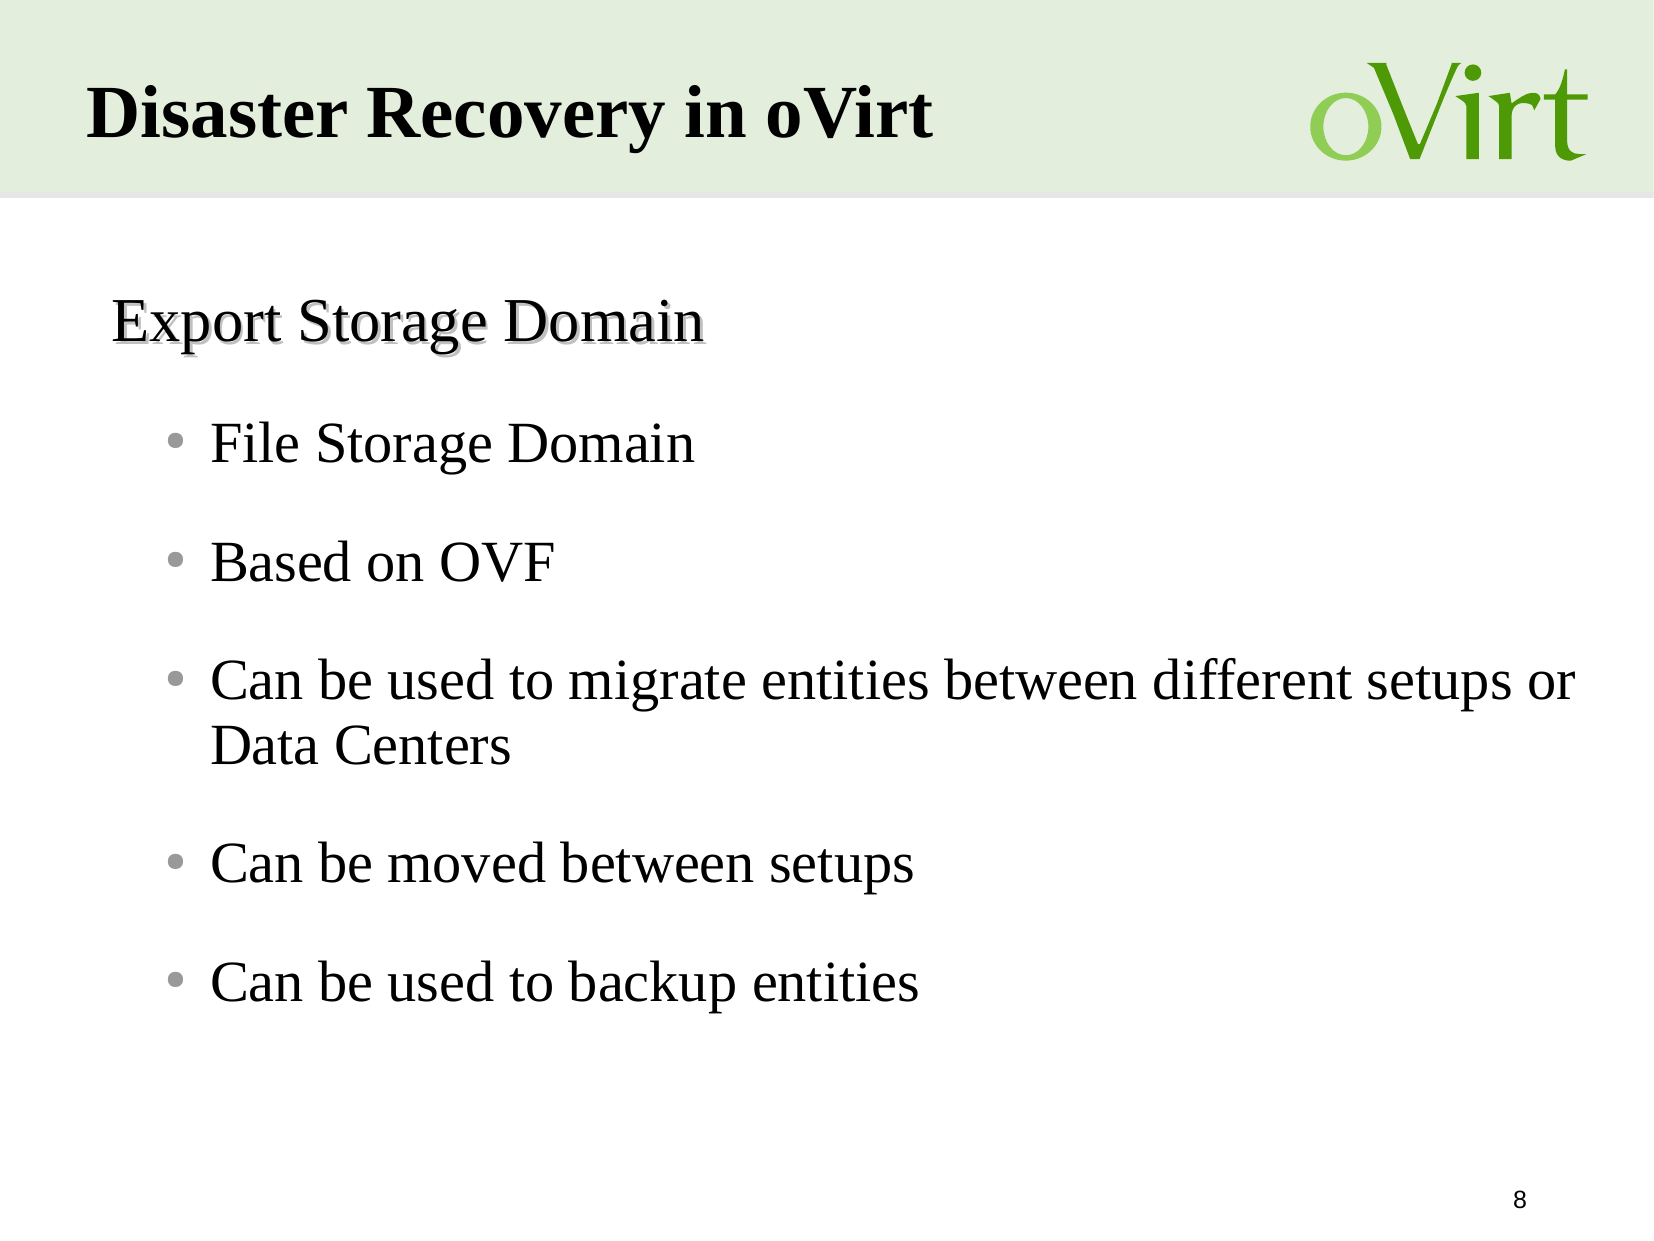

# Disaster Recovery in oVirt
Export Storage Domain
File Storage Domain
Based on OVF
Can be used to migrate entities between different setups or Data Centers
Can be moved between setups
Can be used to backup entities